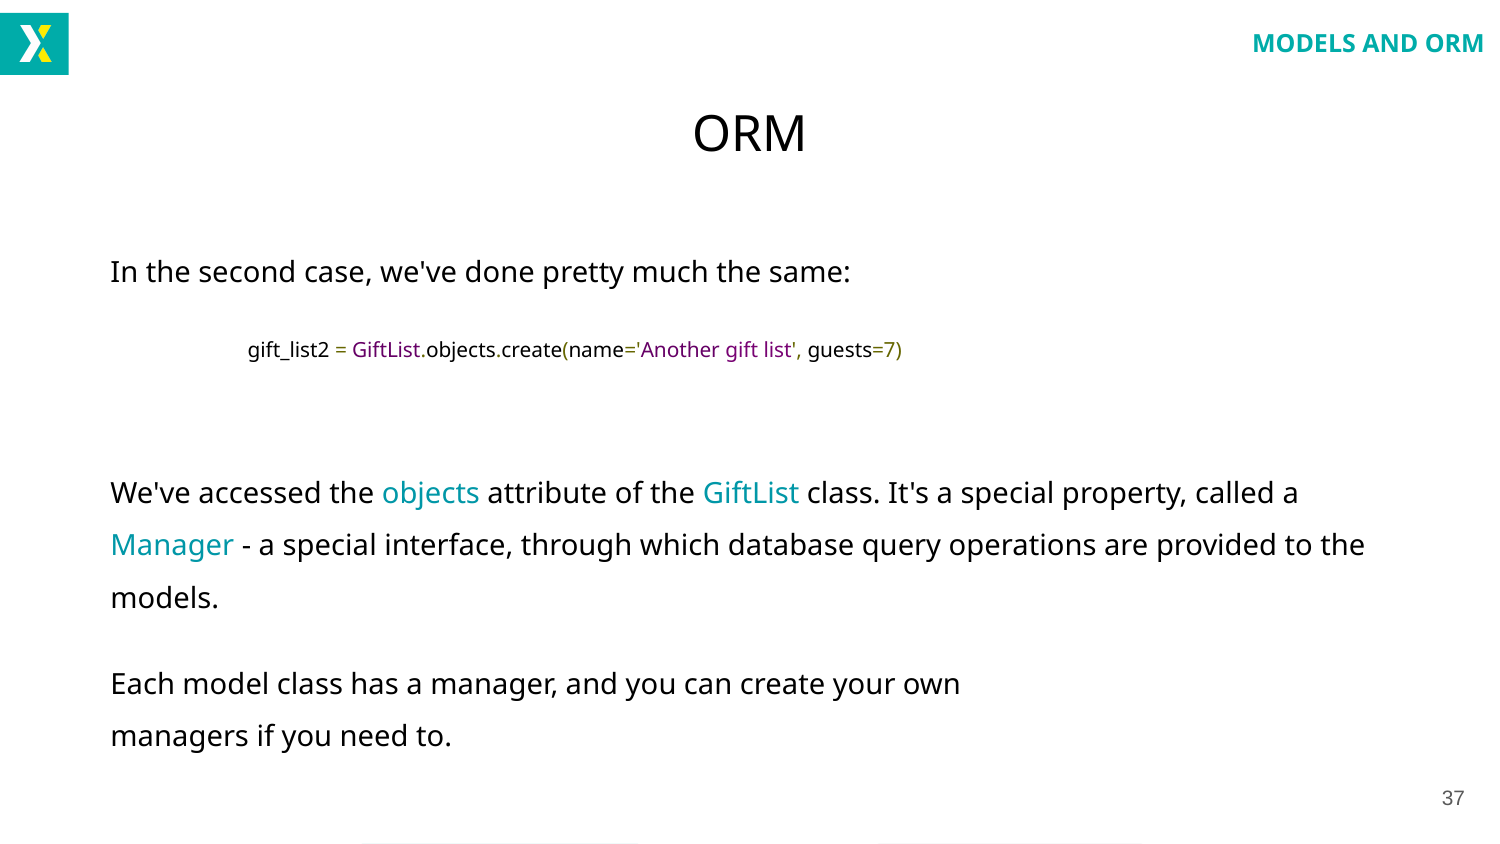

ORM
In the second case, we've done pretty much the same:
gift_list2 = GiftList.objects.create(name='Another gift list', guests=7)
We've accessed the objects attribute of the GiftList class. It's a special property, called a Manager - a special interface, through which database query operations are provided to the models.
Each model class has a manager, and you can create your own
managers if you need to.